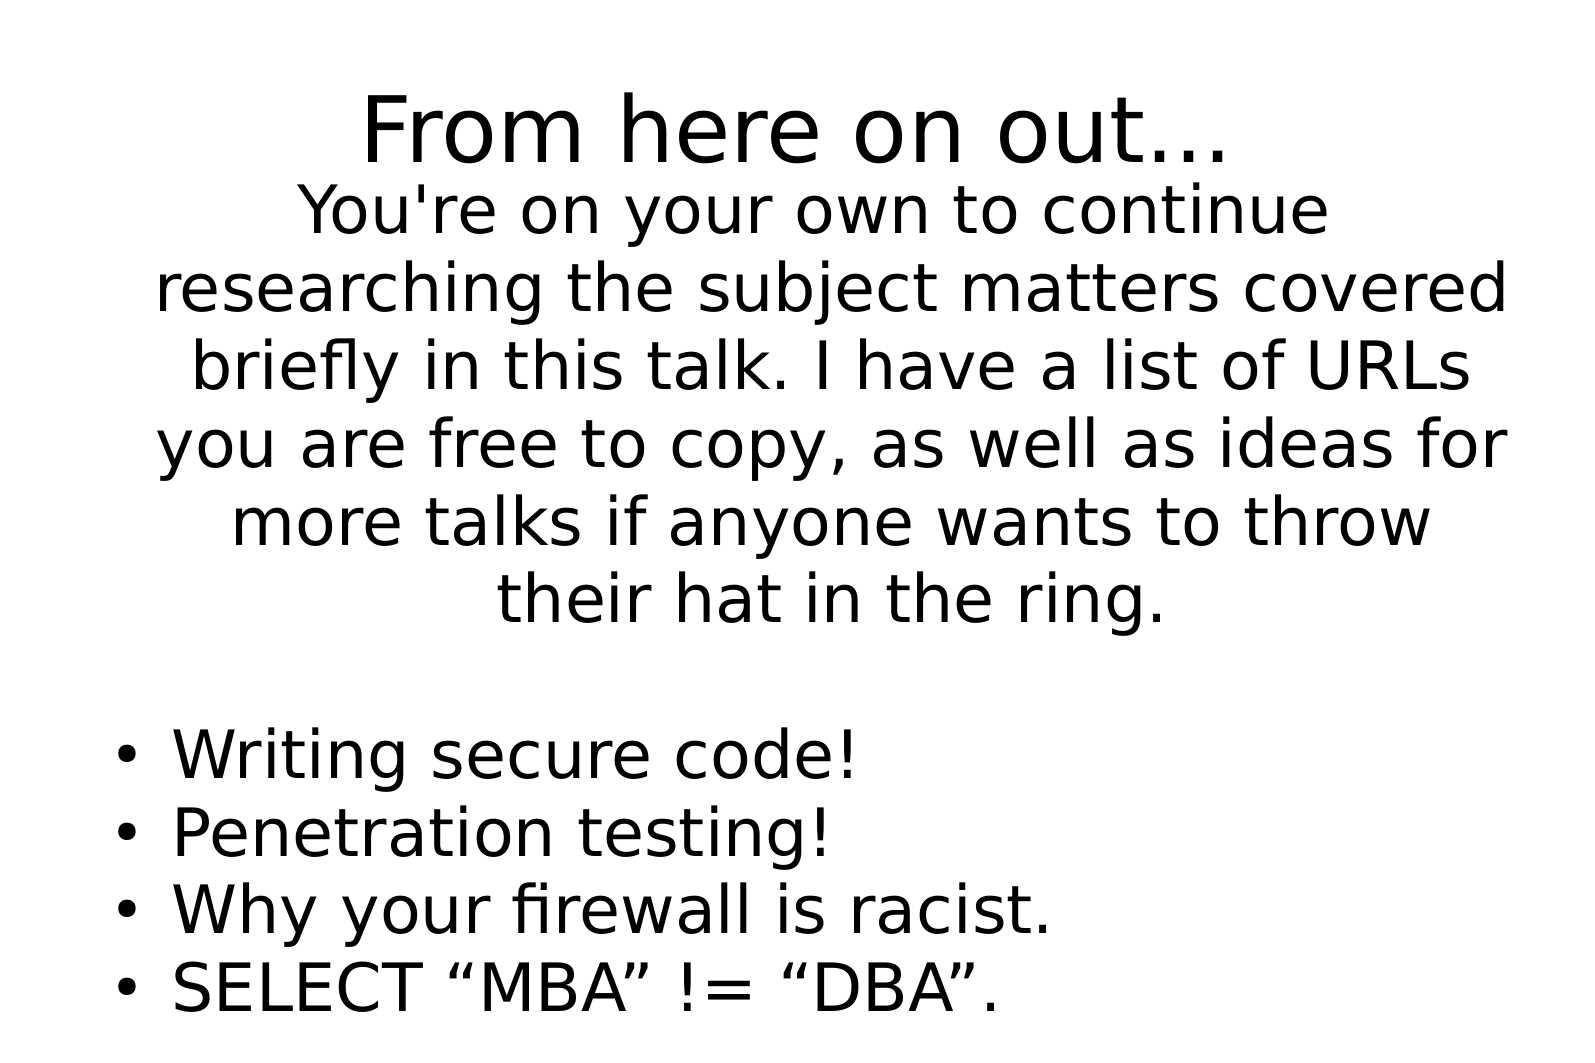

# From here on out...
You're on your own to continue researching the subject matters covered briefly in this talk. I have a list of URLs you are free to copy, as well as ideas for more talks if anyone wants to throw their hat in the ring.
 Writing secure code!
 Penetration testing!
 Why your firewall is racist.
 SELECT “MBA” != “DBA”.